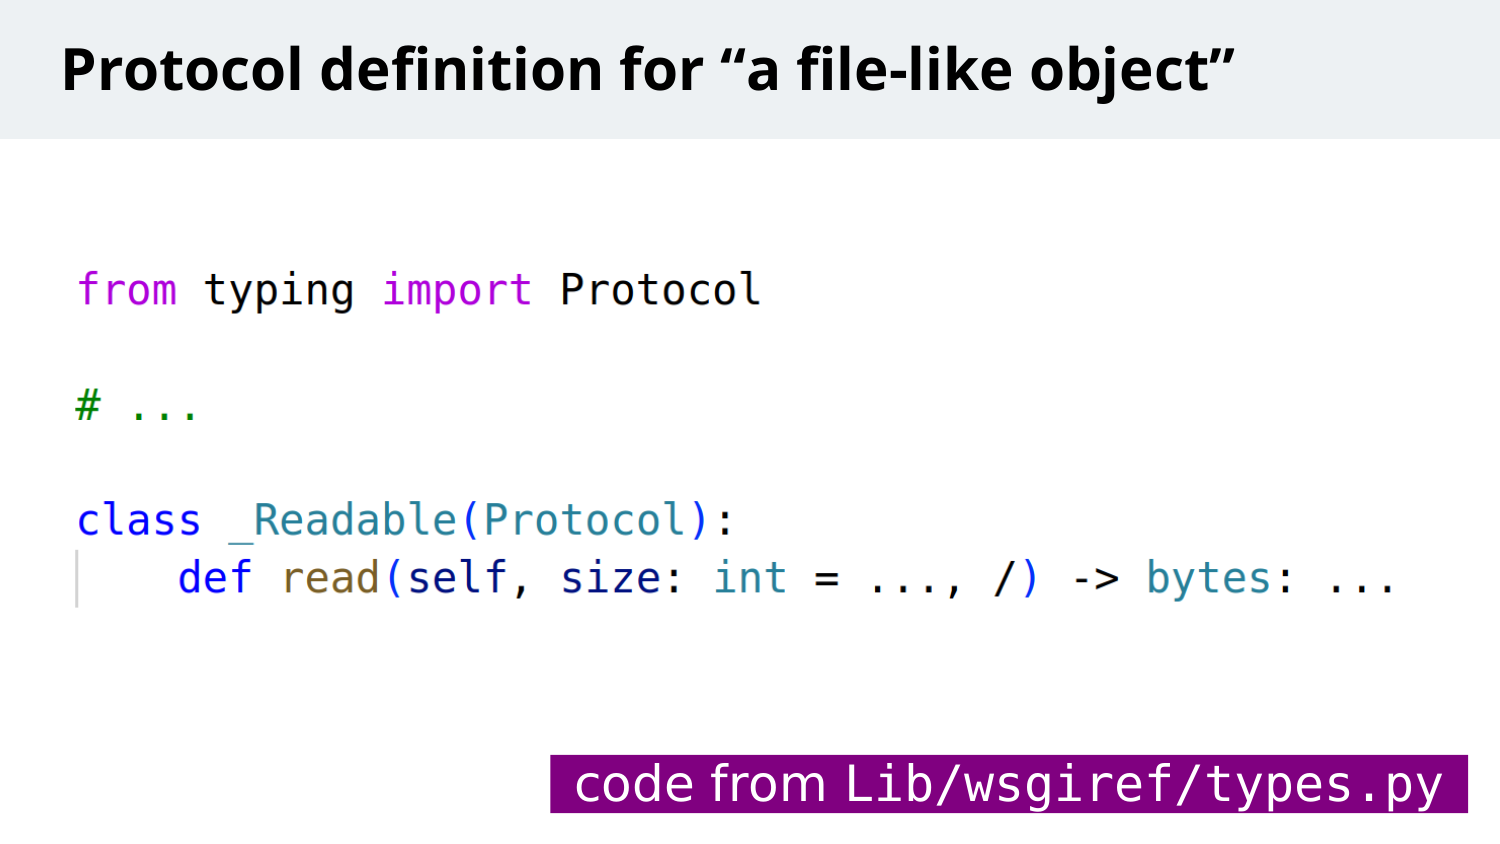

Protocol definition for “a file-like object”
code from Lib/wsgiref/types.py
44
44